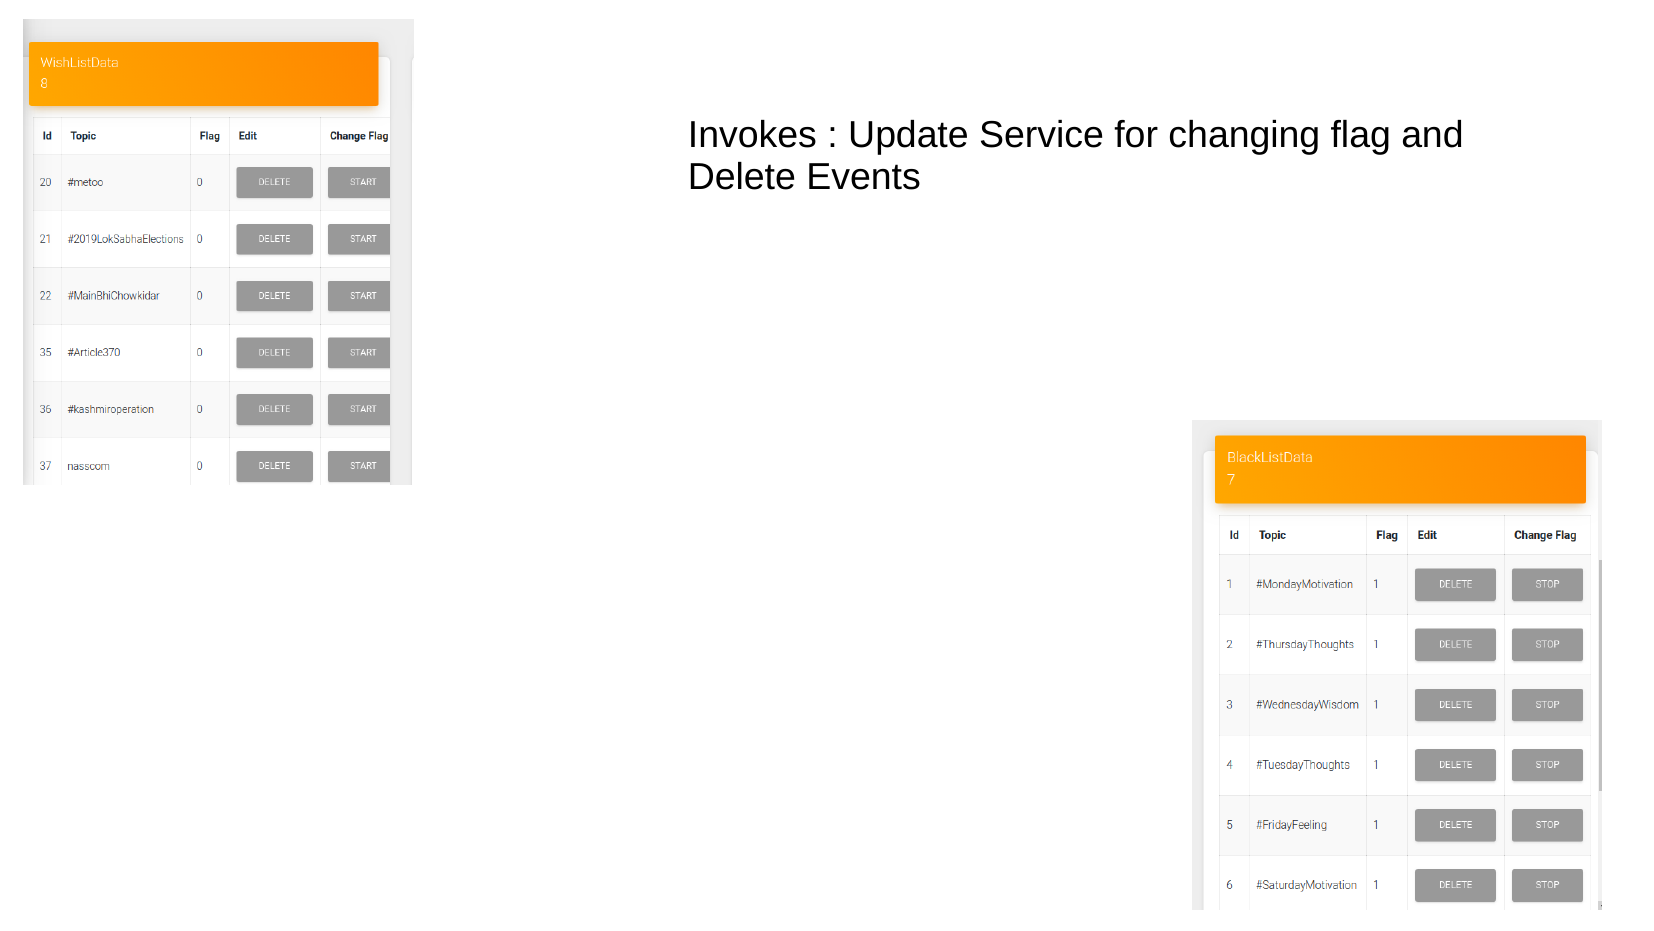

Invokes : Update Service for changing flag and Delete Events